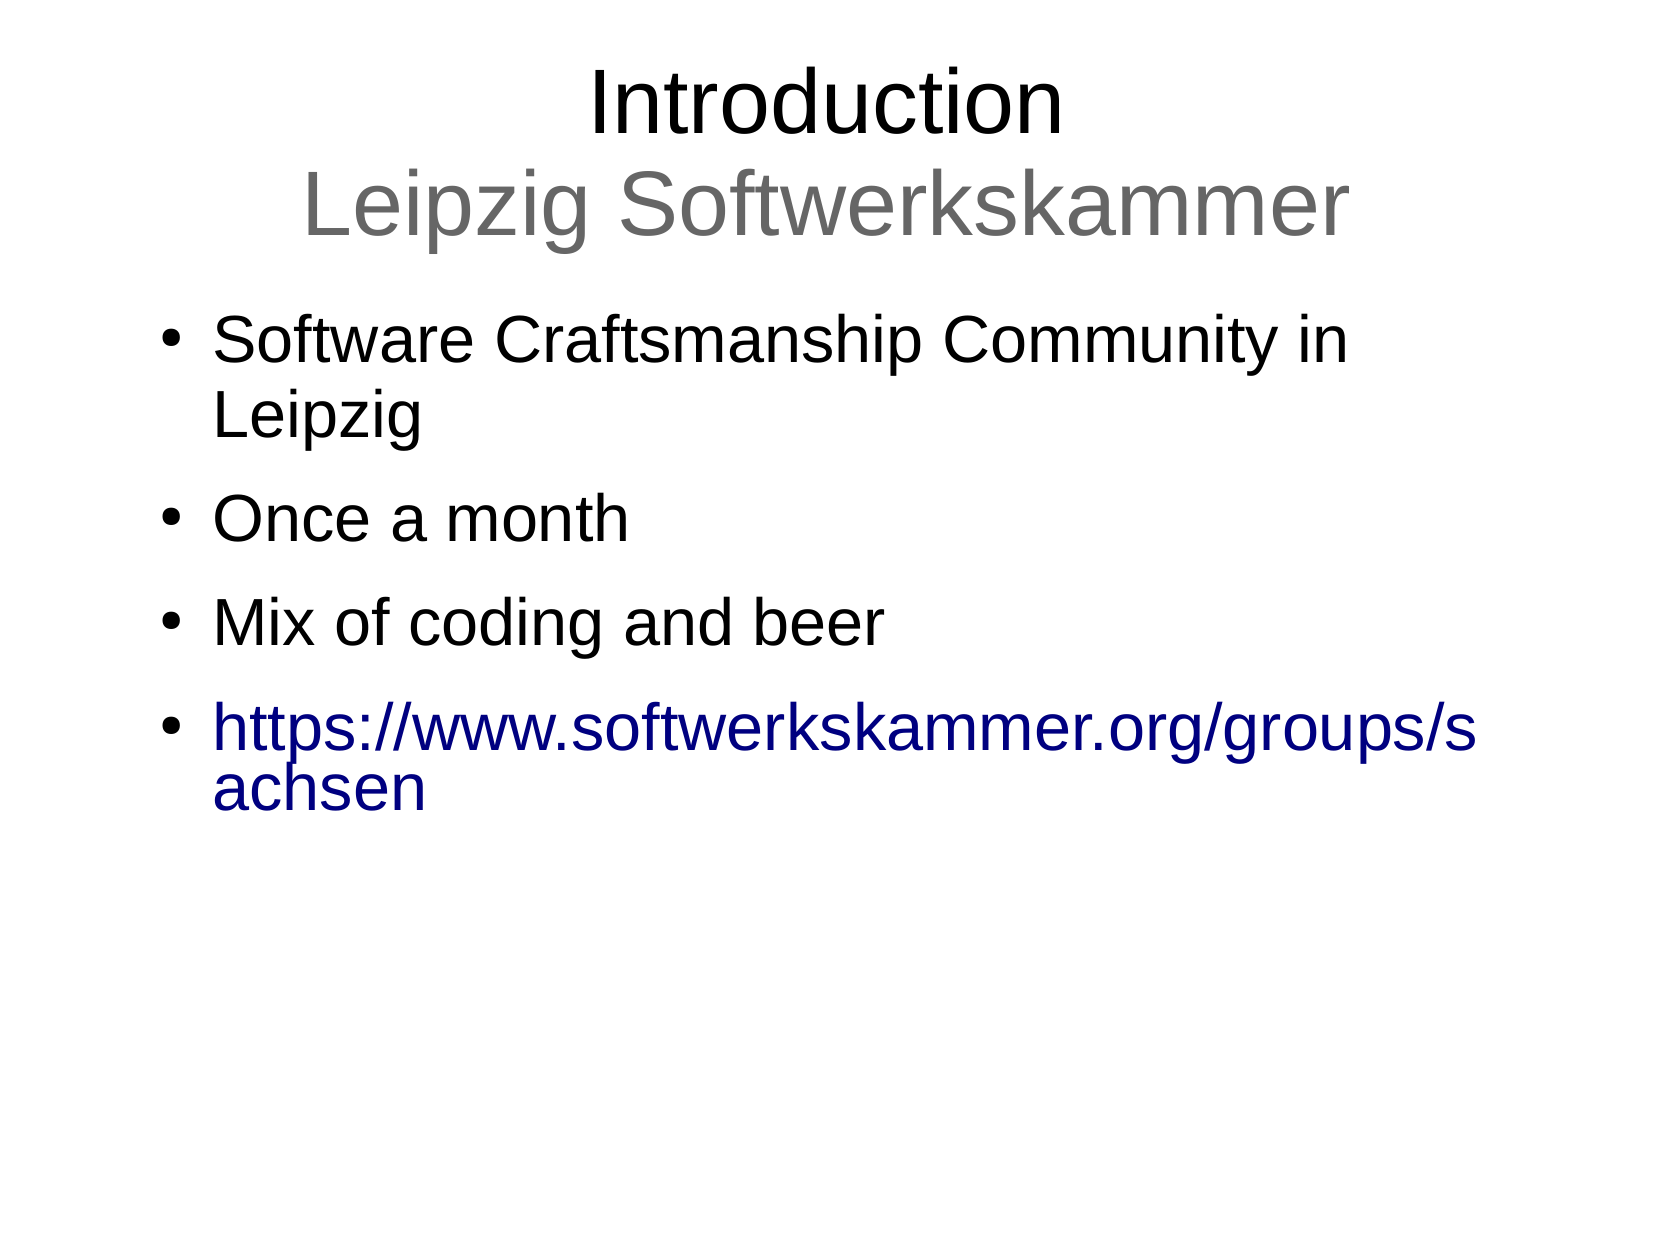

# Introduction Leipzig Softwerkskammer
Software Craftsmanship Community in Leipzig
Once a month
Mix of coding and beer
https://www.softwerkskammer.org/groups/sachsen